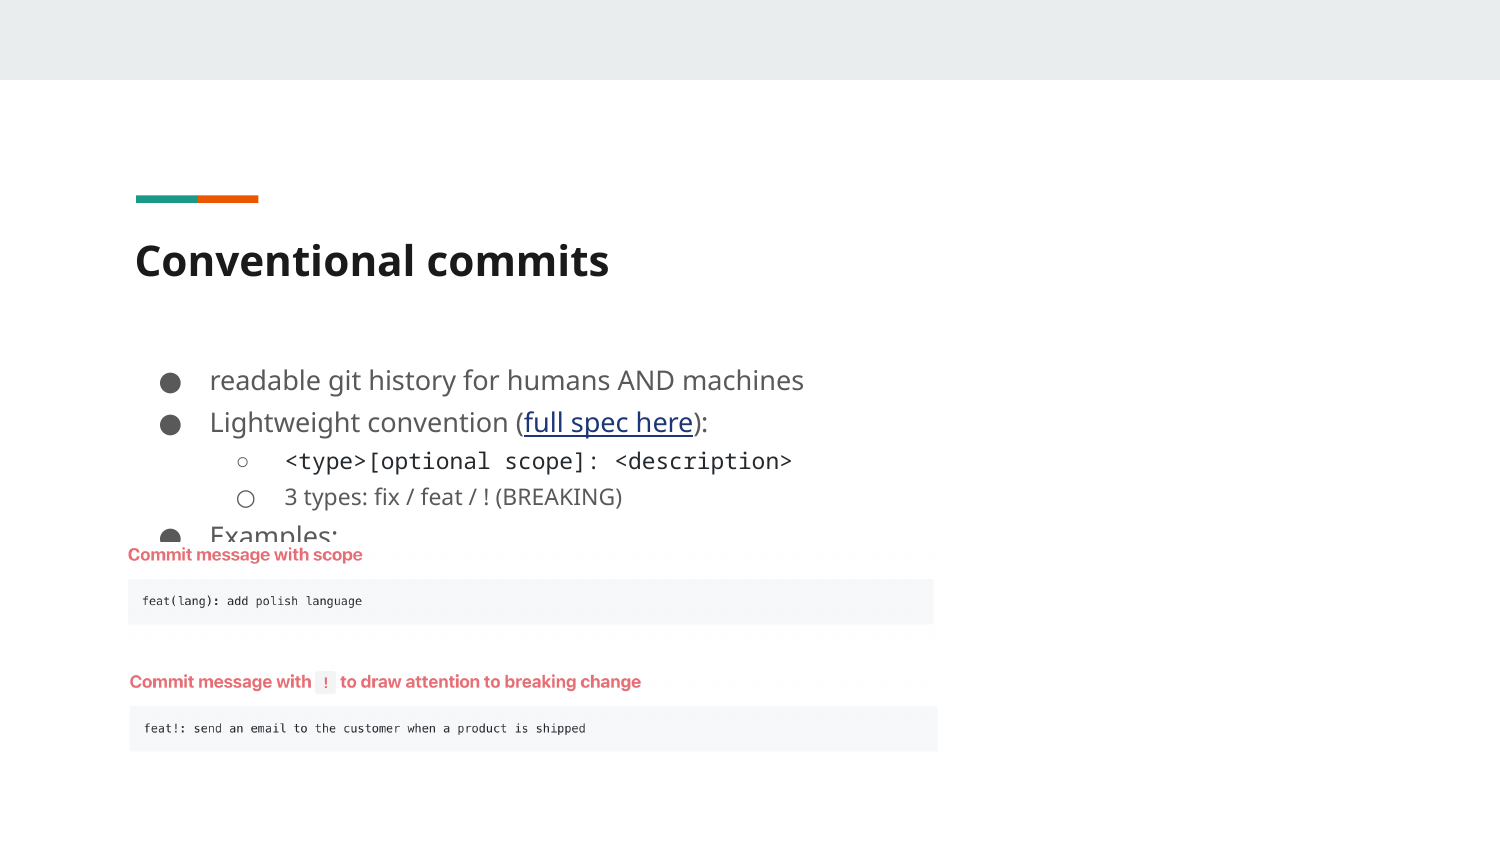

# Conventional commits
readable git history for humans AND machines
Lightweight convention (full spec here):
<type>[optional scope]: <description>
3 types: fix / feat / ! (BREAKING)
Examples: